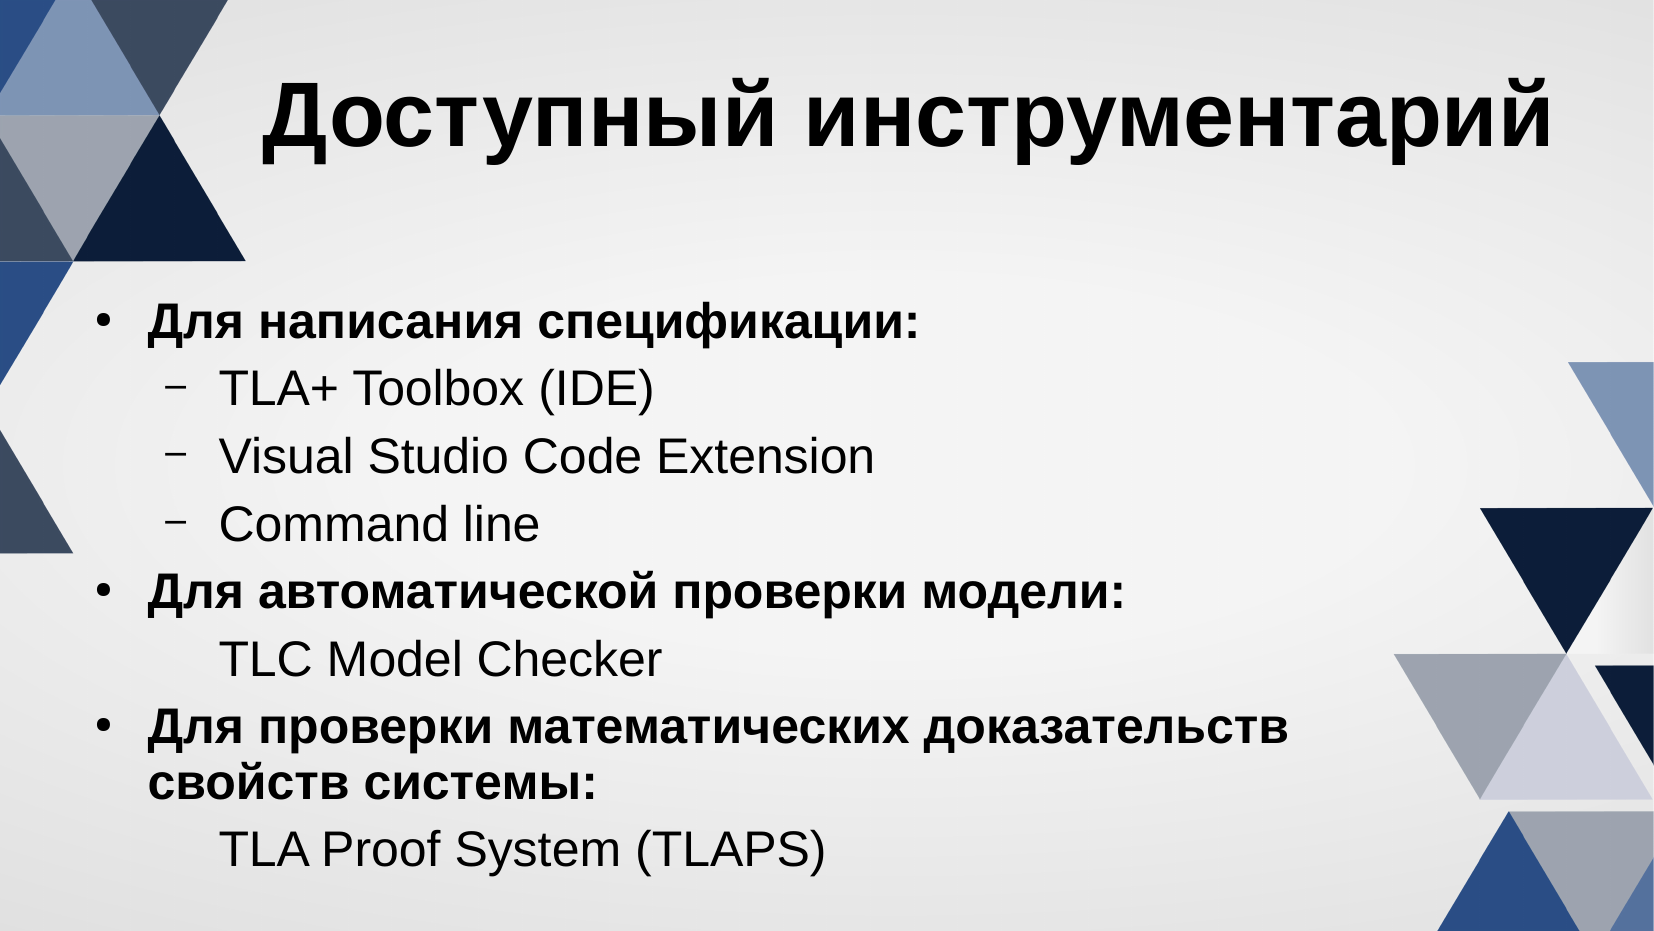

# Доступный инструментарий
Для написания спецификации:
TLA+ Toolbox (IDE)
Visual Studio Code Extension
Command line
Для автоматической проверки модели:
TLC Model Checker
Для проверки математических доказательств свойств системы:
TLA Proof System (TLAPS)